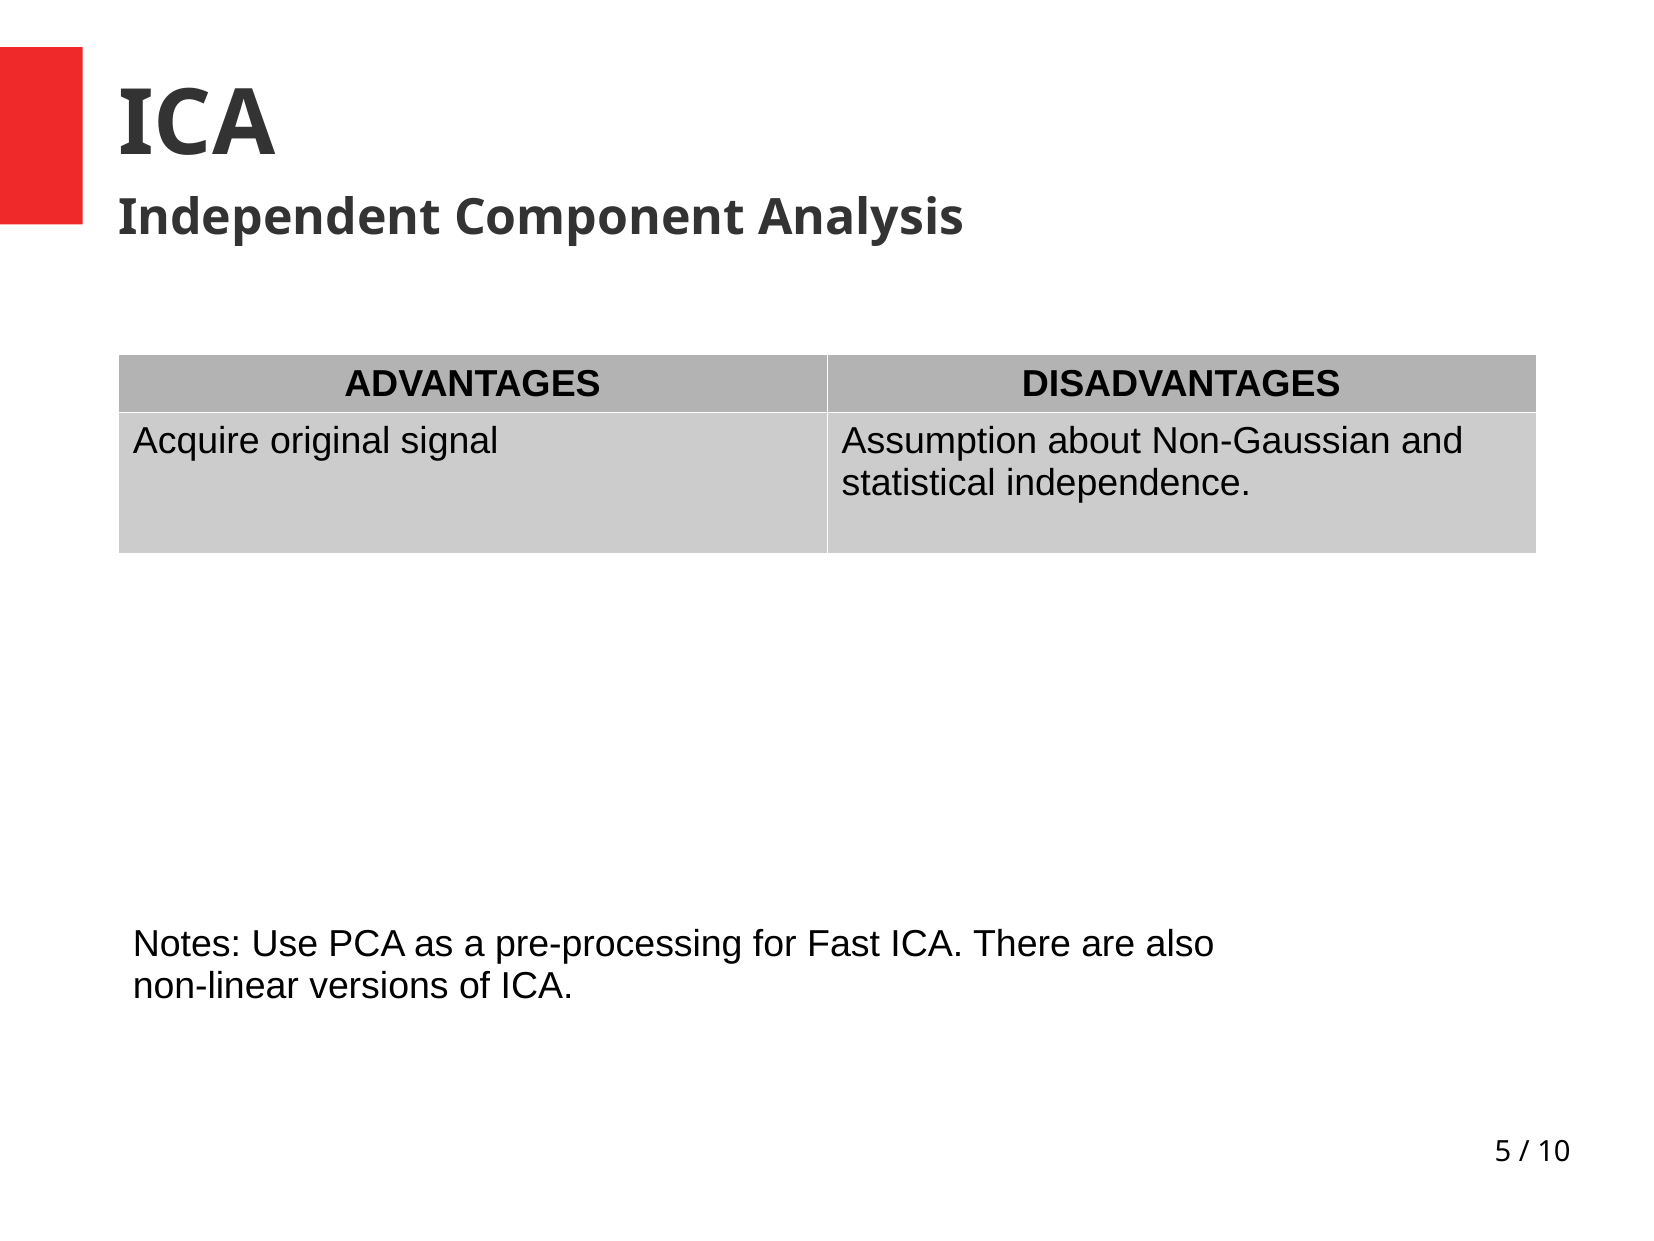

# ICA Independent Component Analysis
| ADVANTAGES | DISADVANTAGES |
| --- | --- |
| Acquire original signal | Assumption about Non-Gaussian and statistical independence. |
Notes: Use PCA as a pre-processing for Fast ICA. There are also non-linear versions of ICA.
5